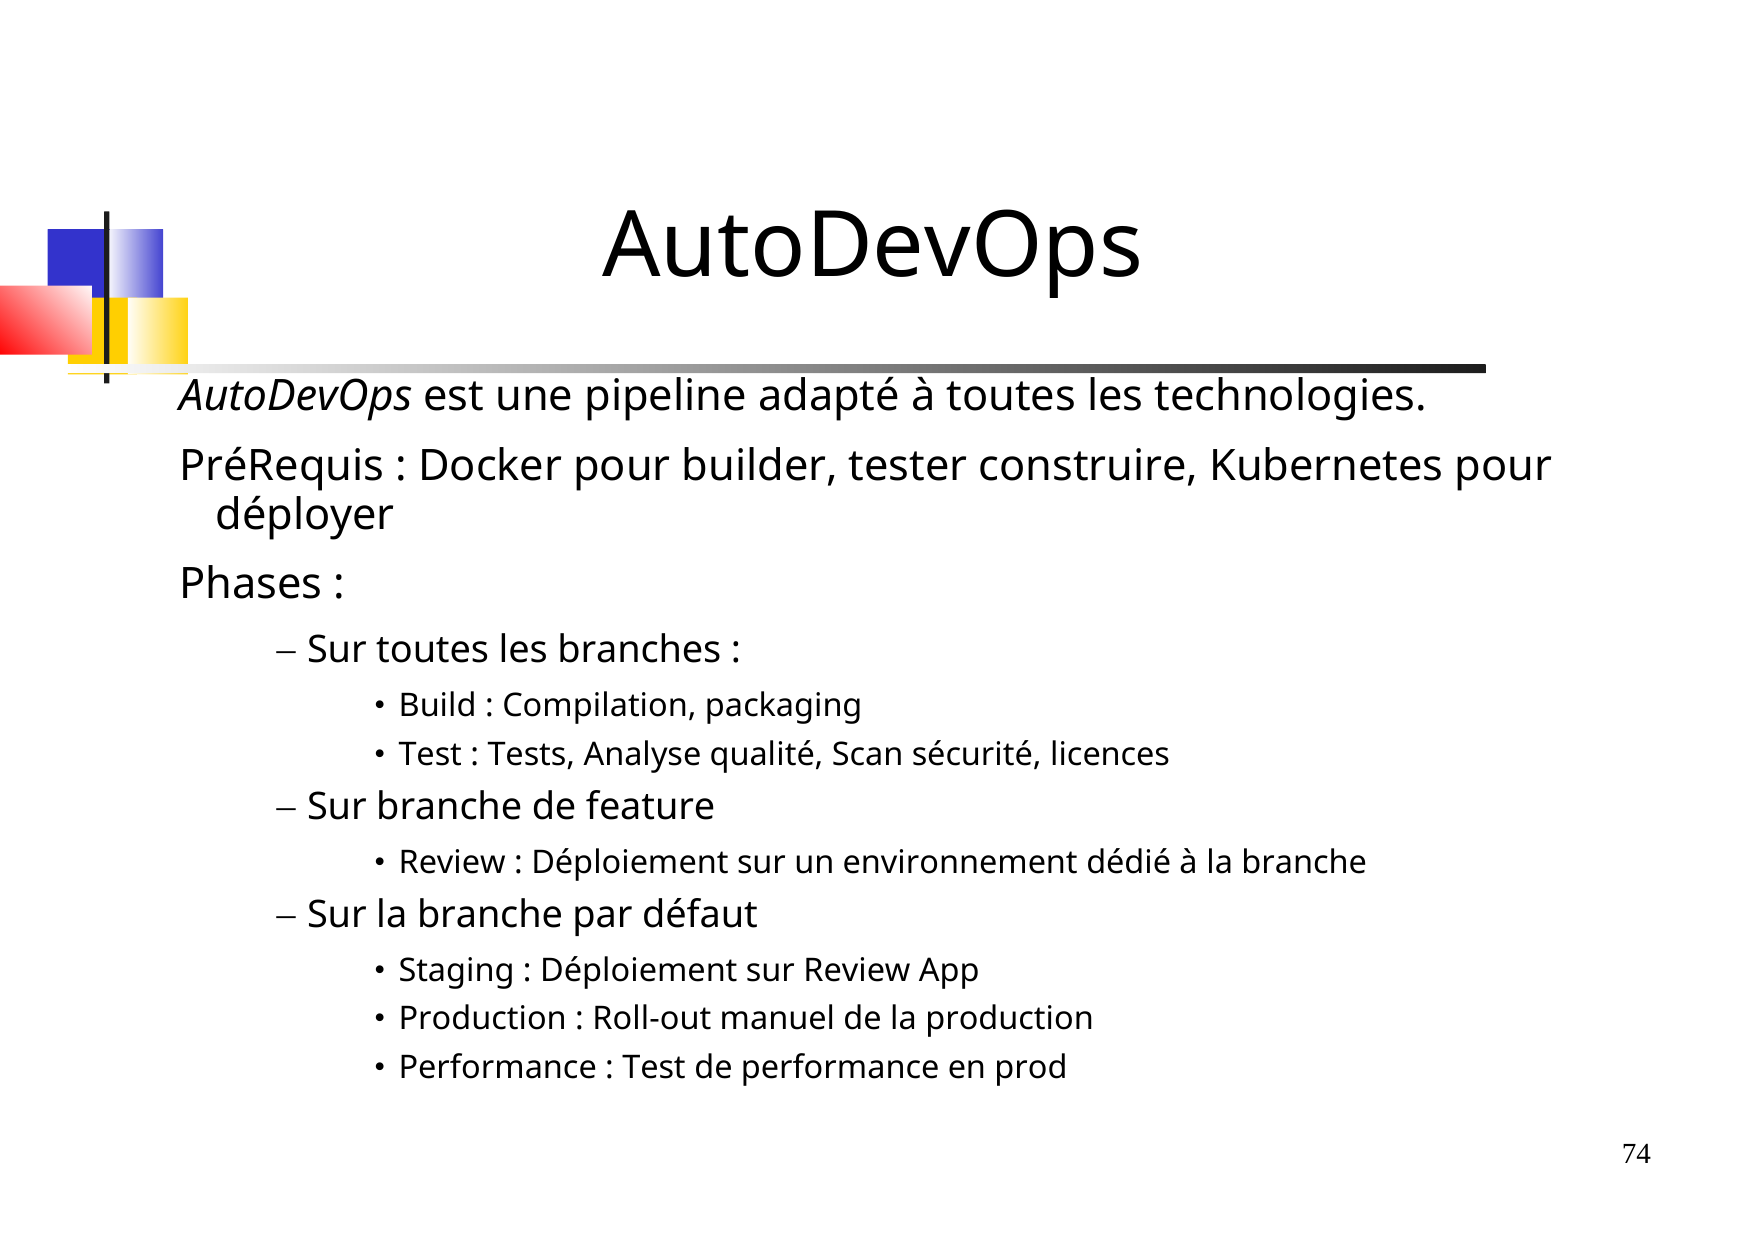

# AutoDevOps
AutoDevOps est une pipeline adapté à toutes les technologies.
PréRequis : Docker pour builder, tester construire, Kubernetes pour déployer
Phases :
Sur toutes les branches :
Build : Compilation, packaging
Test : Tests, Analyse qualité, Scan sécurité, licences
Sur branche de feature
Review : Déploiement sur un environnement dédié à la branche
Sur la branche par défaut
Staging : Déploiement sur Review App
Production : Roll-out manuel de la production
Performance : Test de performance en prod